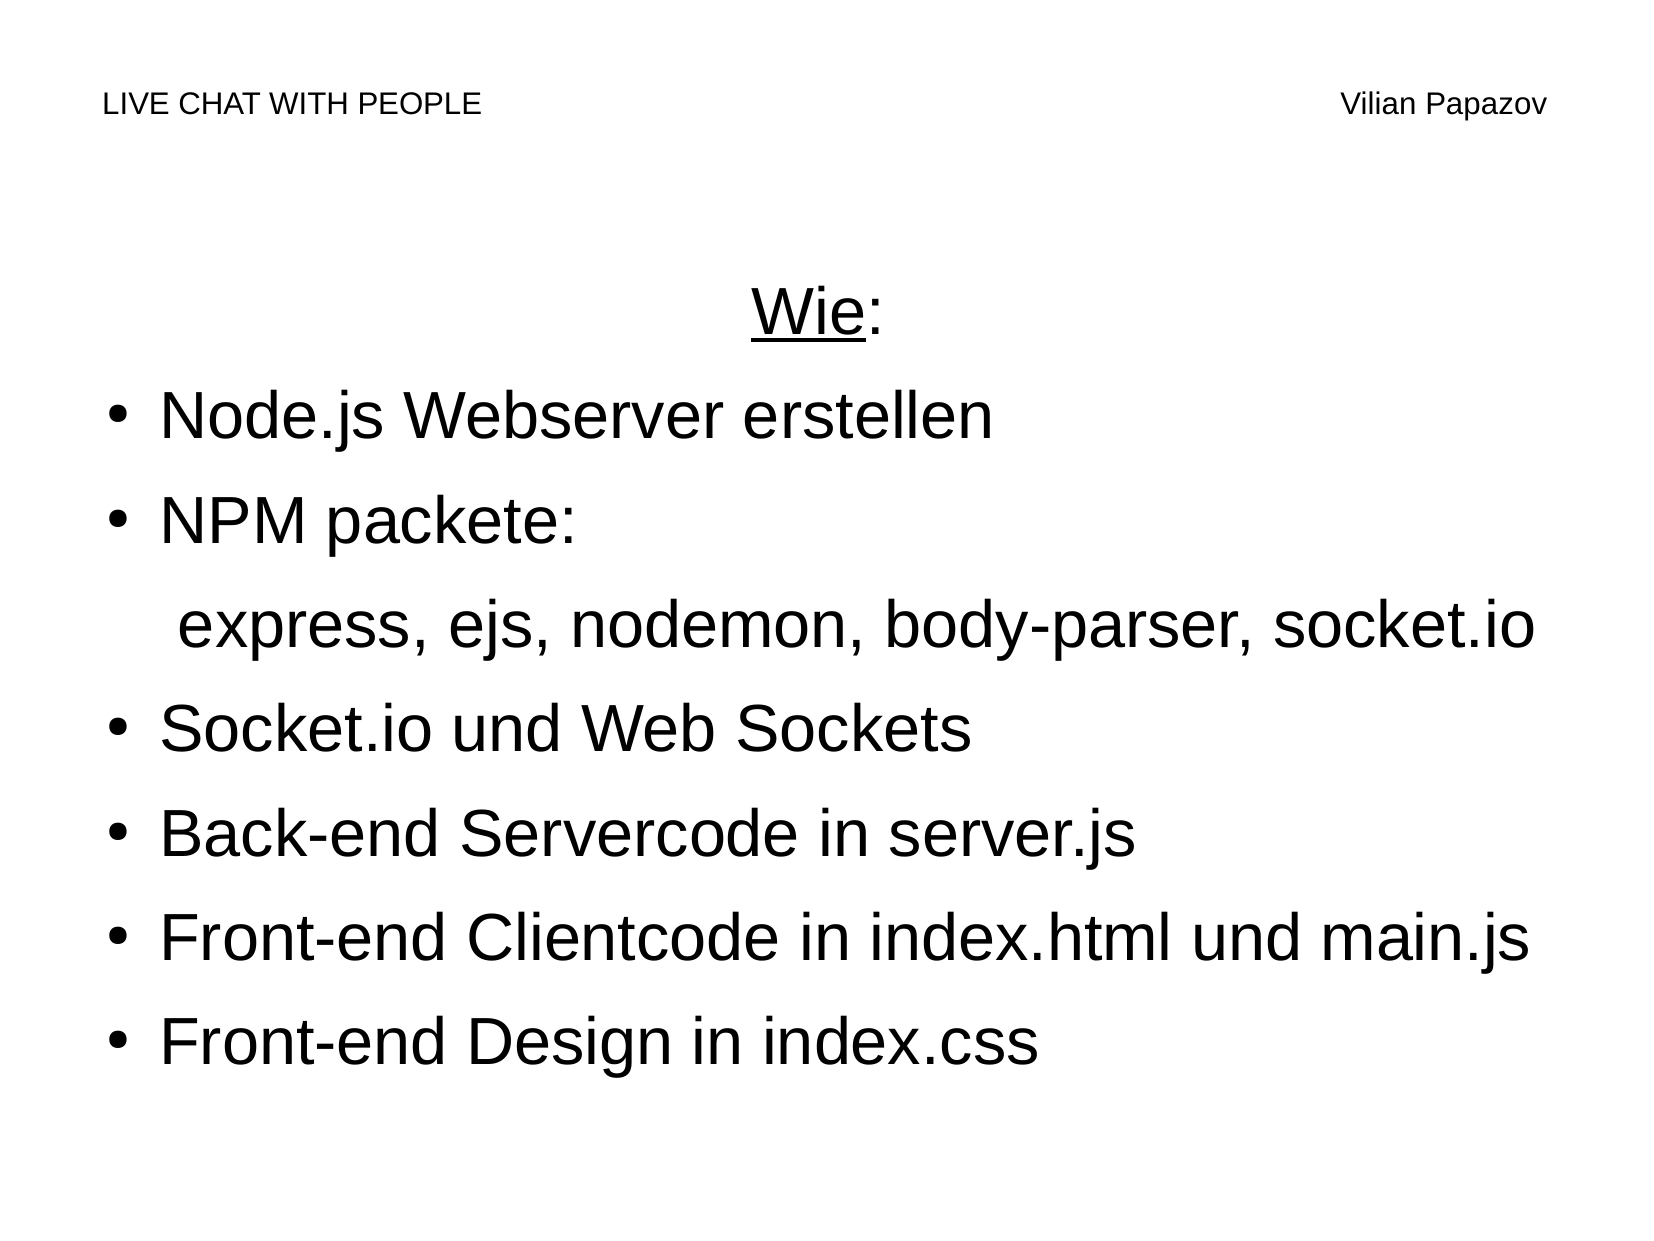

# LIVE CHAT WITH PEOPLE
Vilian Papazov
 Wie:
Node.js Webserver erstellen
NPM packete:
 express, ejs, nodemon, body-parser, socket.io
Socket.io und Web Sockets
Back-end Servercode in server.js
Front-end Clientcode in index.html und main.js
Front-end Design in index.css